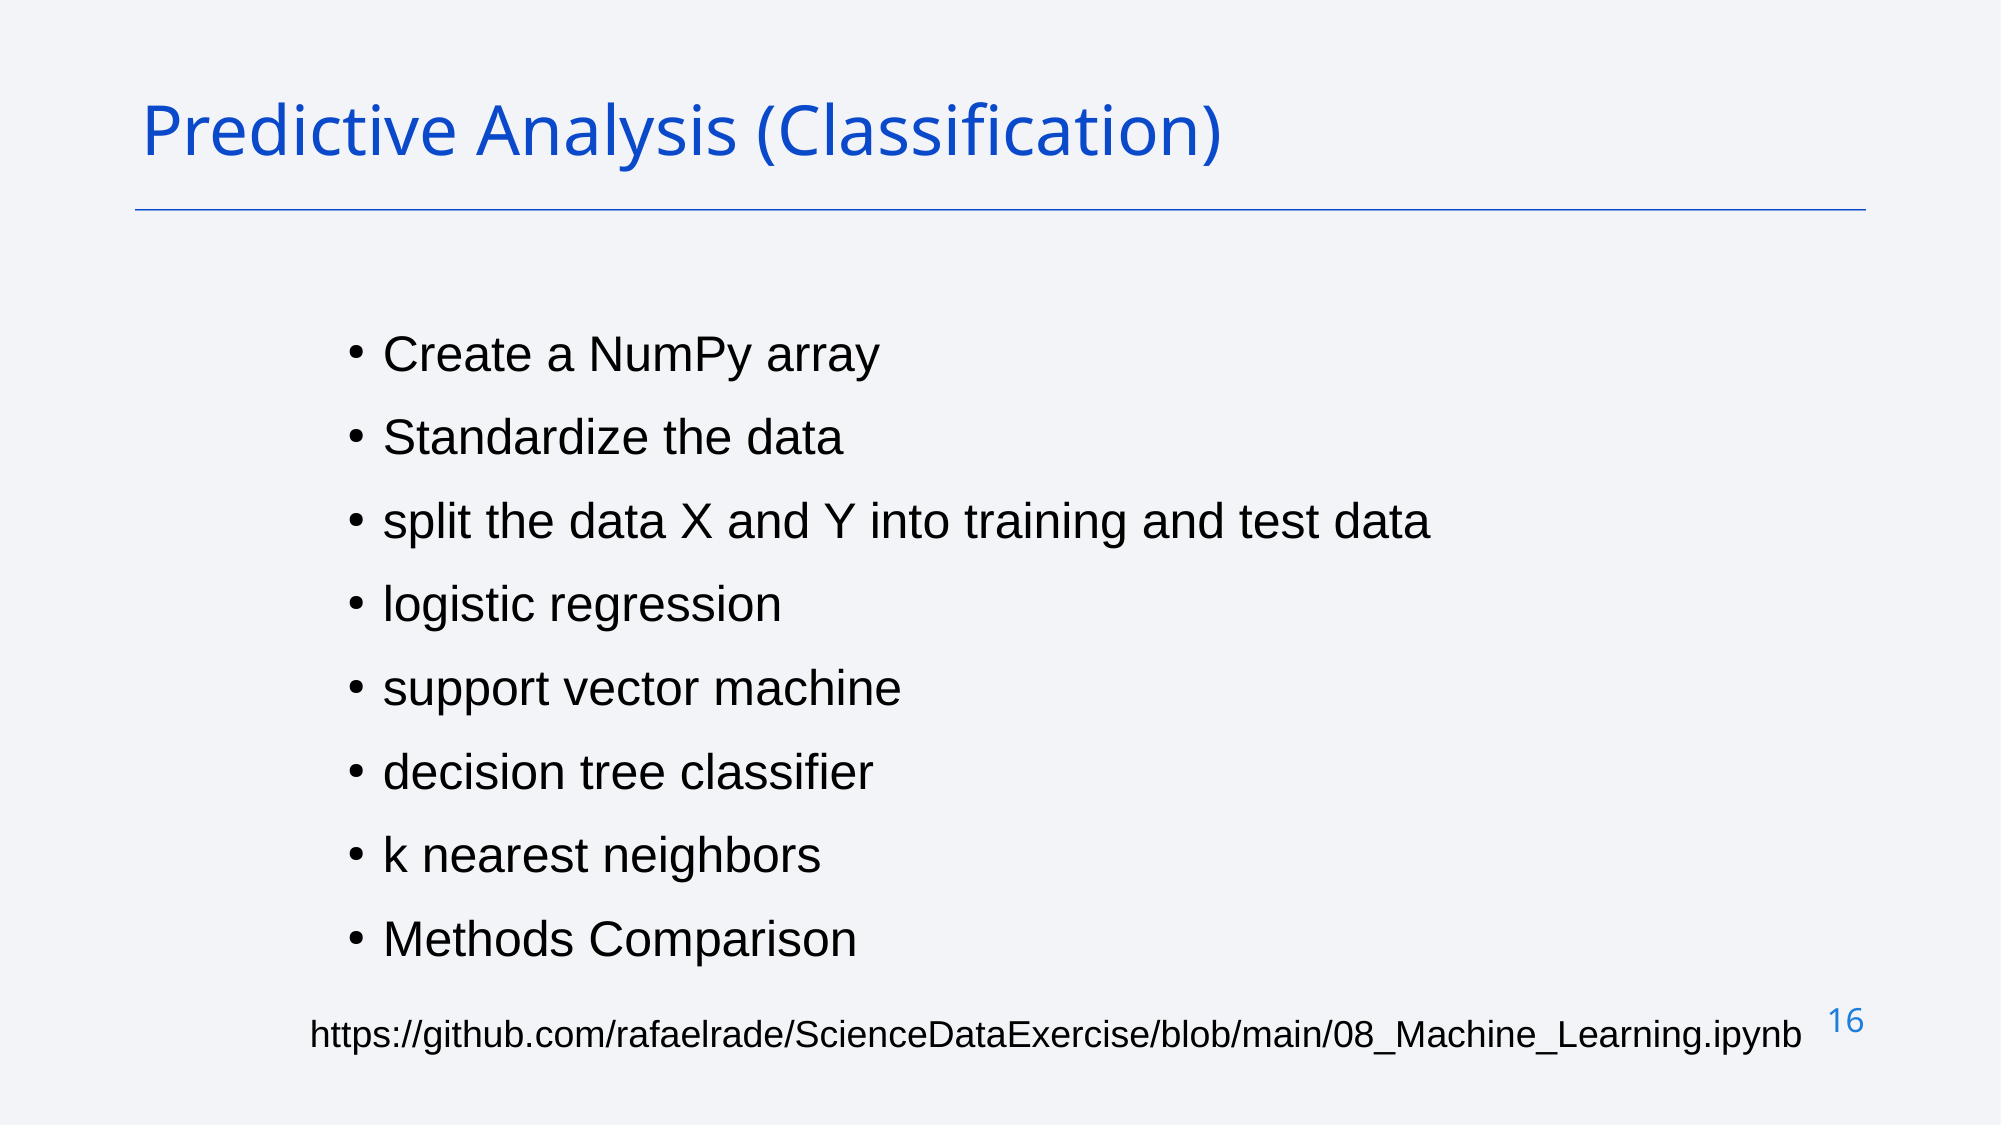

Predictive Analysis (Classification)
Create a NumPy array
Standardize the data
split the data X and Y into training and test data
logistic regression
support vector machine
decision tree classifier
k nearest neighbors
Methods Comparison
16
https://github.com/rafaelrade/ScienceDataExercise/blob/main/08_Machine_Learning.ipynb